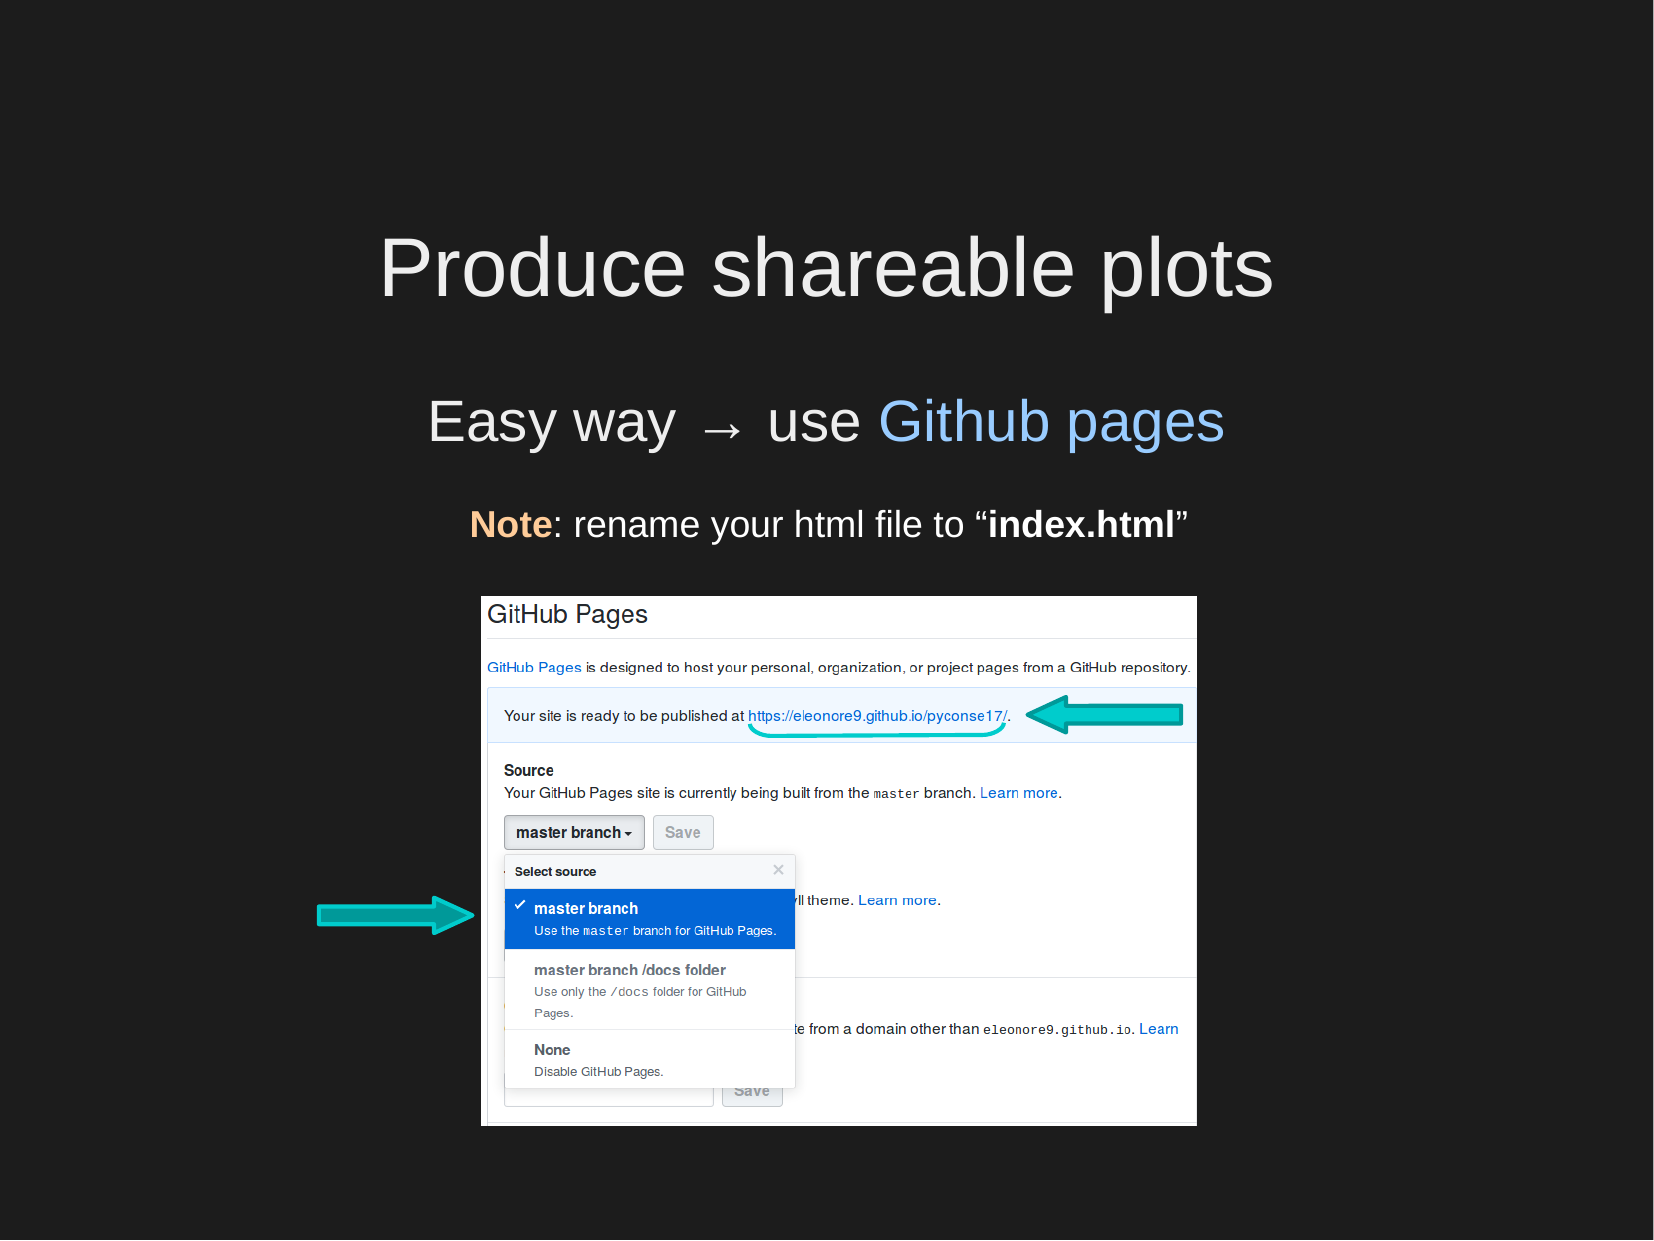

Produce shareable plots
Easy way → use Github pages
Note: rename your html file to “index.html”